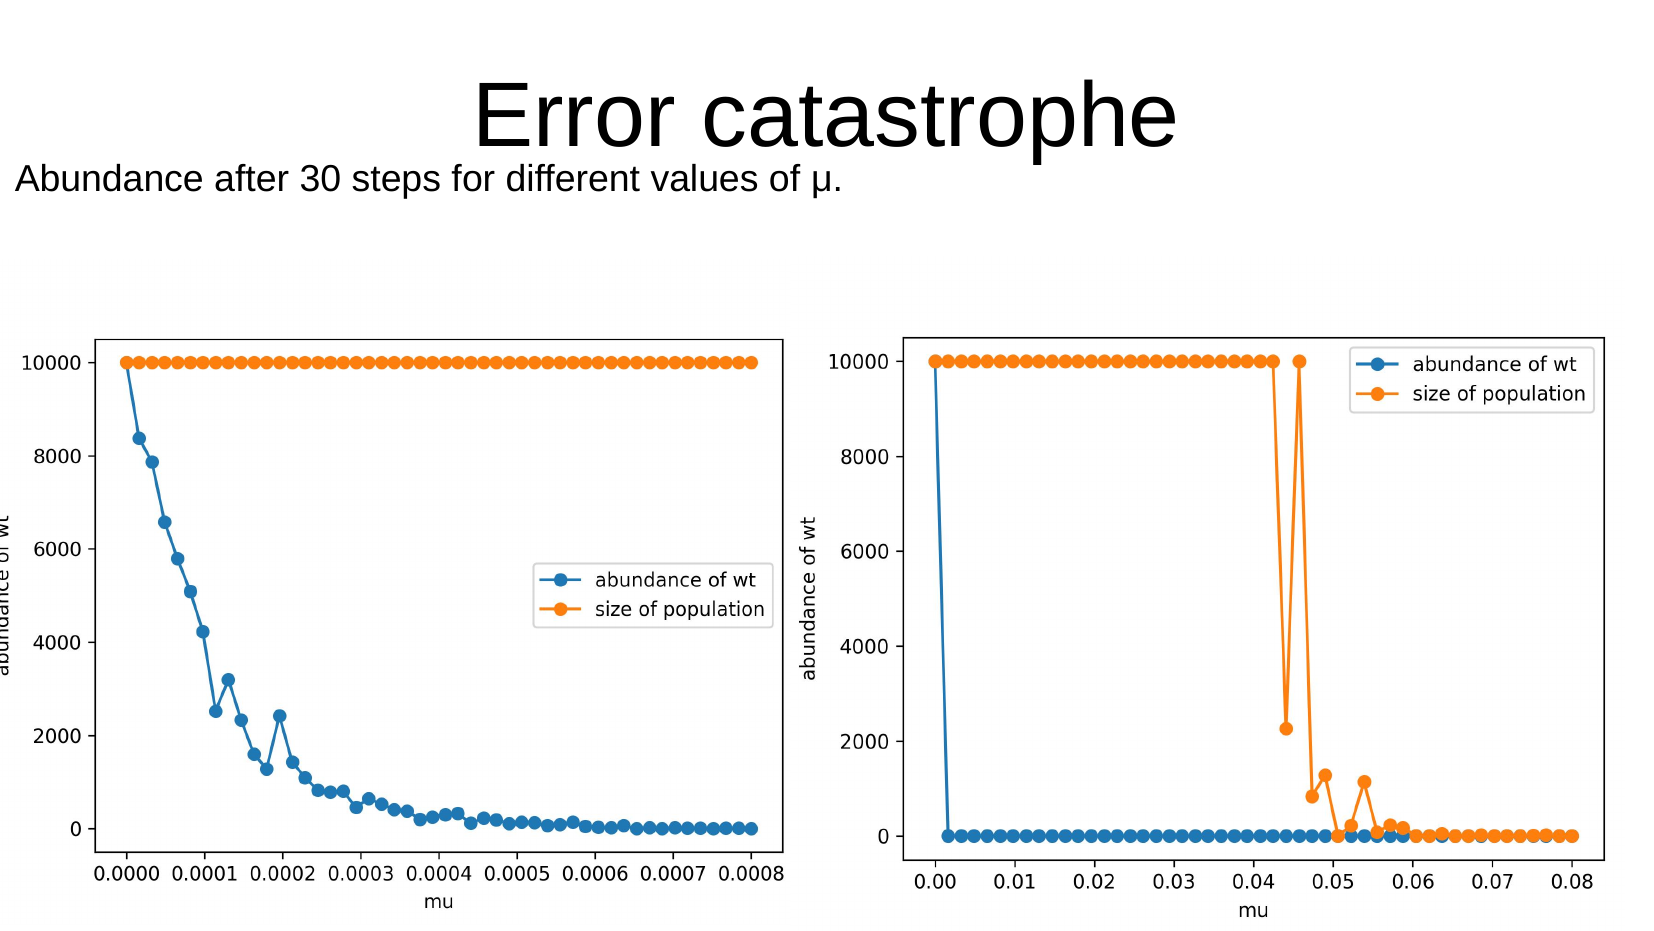

# Error catastrophe
Abundance after 30 steps for different values of μ.